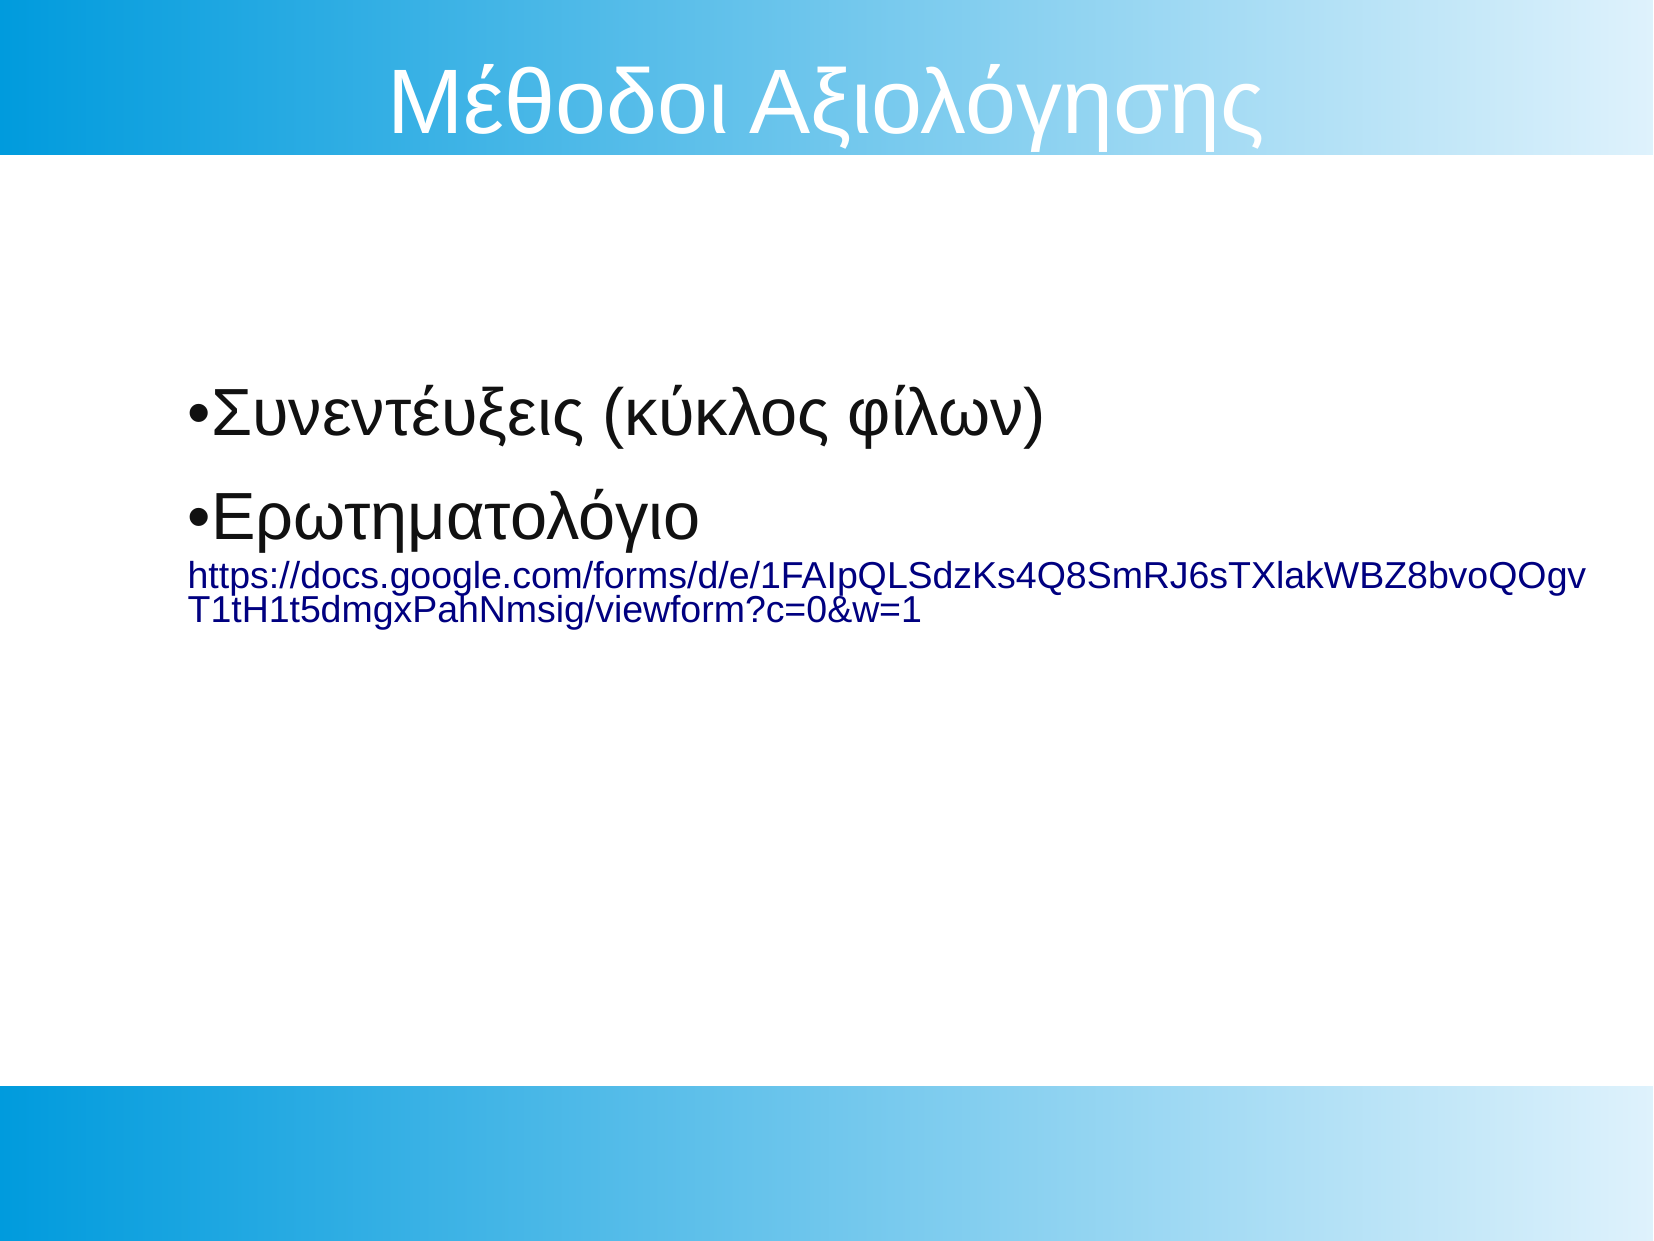

# Μέθοδοι Αξιολόγησης
•Συνεντέυξεις (κύκλος φίλων)
•Ερωτηματολόγιοhttps://docs.google.com/forms/d/e/1FAIpQLSdzKs4Q8SmRJ6sTXlakWBZ8bvoQOgvT1tH1t5dmgxPahNmsig/viewform?c=0&w=1